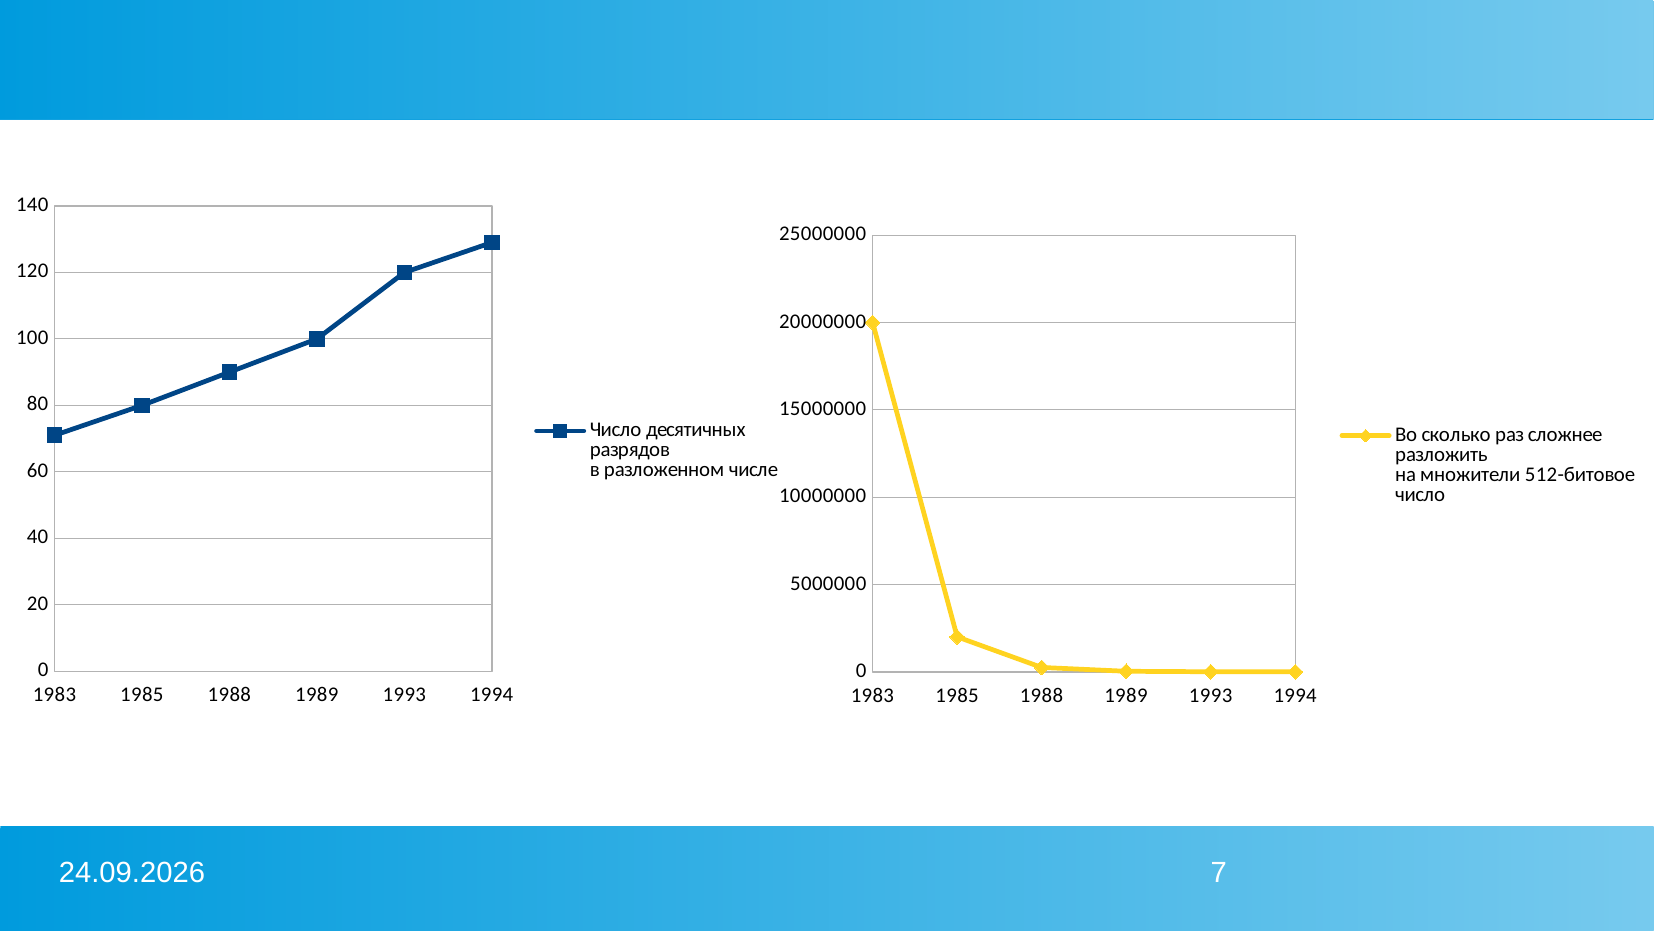

### Chart
| Category | Число десятичных разрядов
в разложенном числе |
|---|---|
| 1983 | 71.0 |
| 1985 | 80.0 |
| 1988 | 90.0 |
| 1989 | 100.0 |
| 1993 | 120.0 |
| 1994 | 129.0 |
### Chart
| Category | Во сколько раз сложнее разложить
на множители 512-битовое число |
|---|---|
| 1983 | 20000000.0 |
| 1985 | 2000000.0 |
| 1988 | 250000.0 |
| 1989 | 30000.0 |
| 1993 | 500.0 |